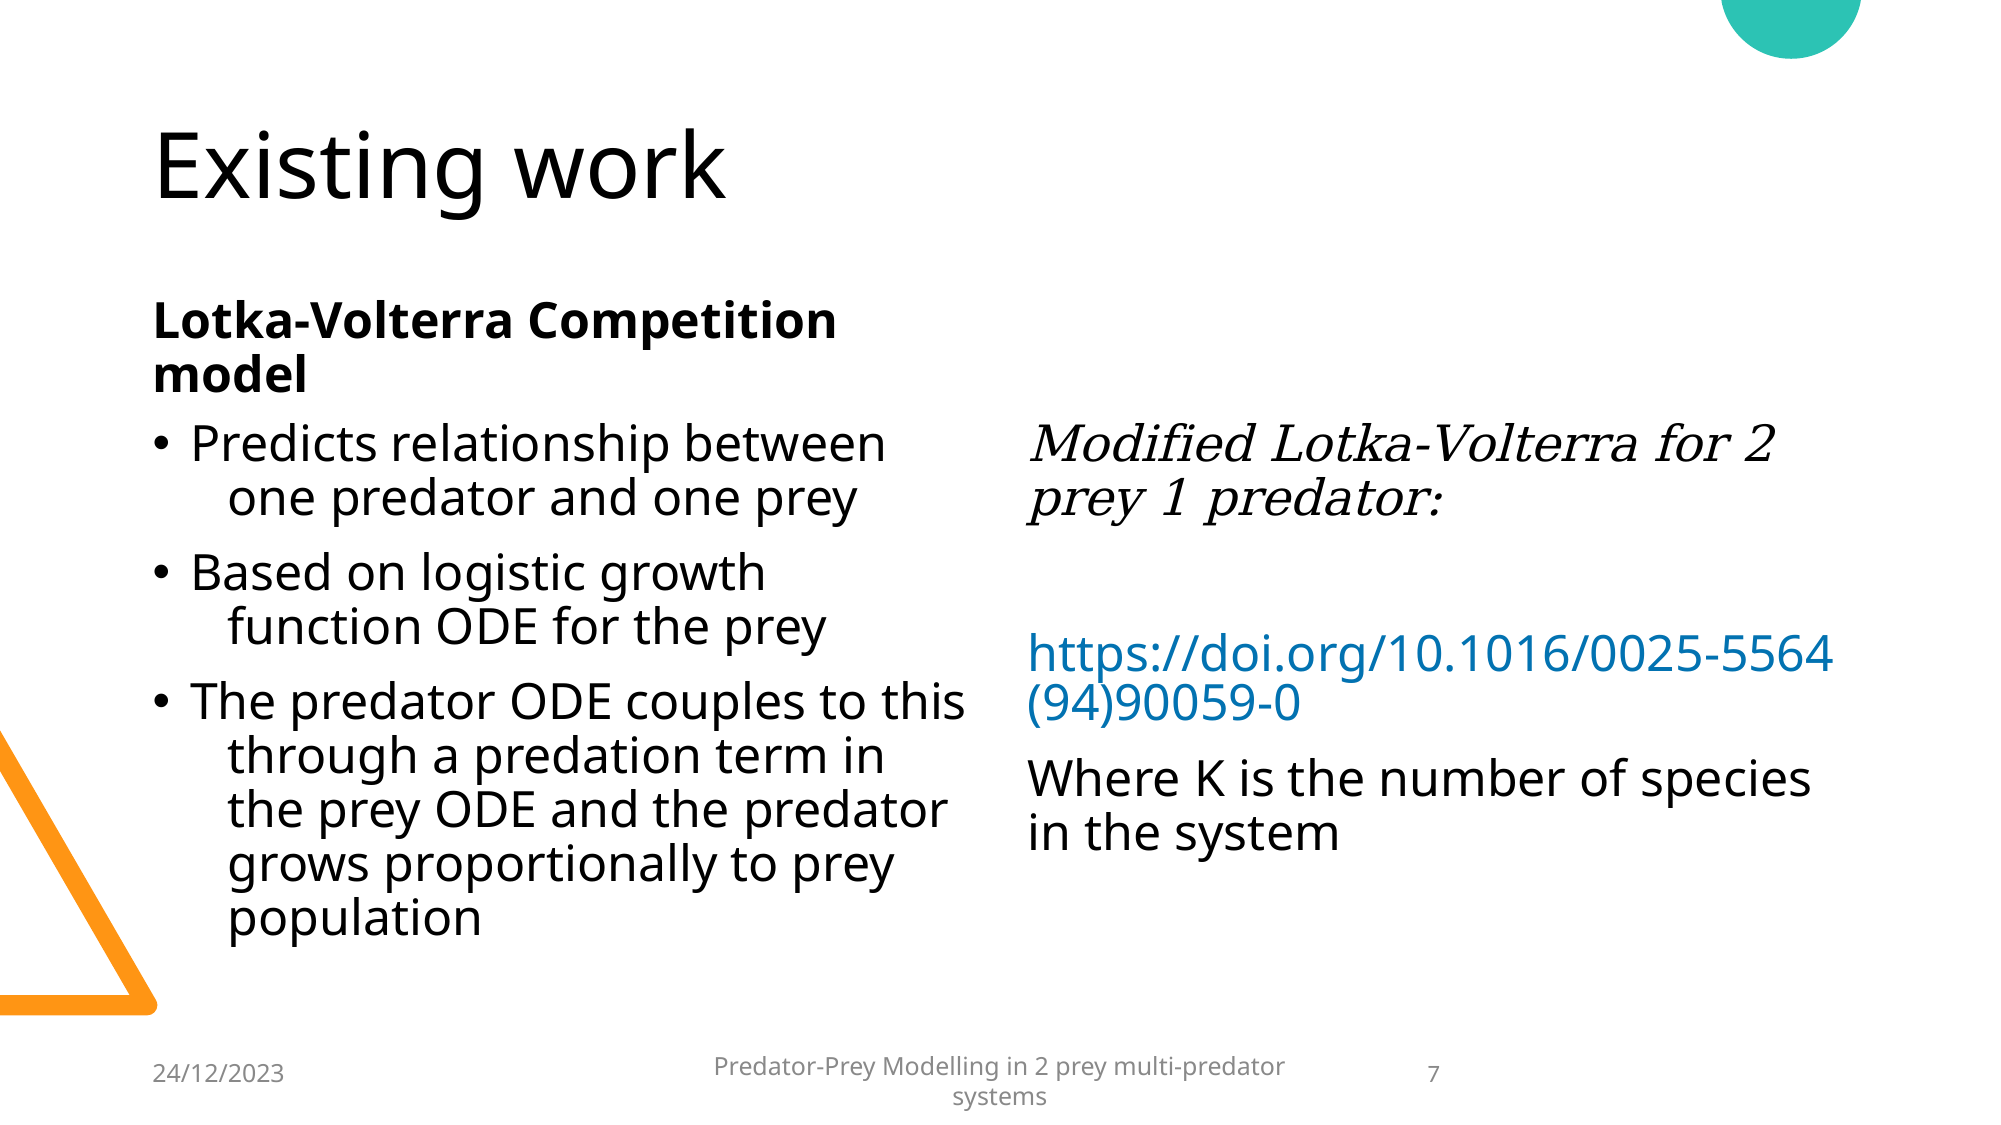

# Existing work
Lotka-Volterra Competition model
Predicts relationship between one predator and one prey
Based on logistic growth function ODE for the prey
The predator ODE couples to this through a predation term in the prey ODE and the predator grows proportionally to prey population
Modified Lotka-Volterra for 2 prey 1 predator:
https://doi.org/10.1016/0025-5564(94)90059-0
Where K is the number of species in the system
24/12/2023
Predator-Prey Modelling in 2 prey multi-predator systems